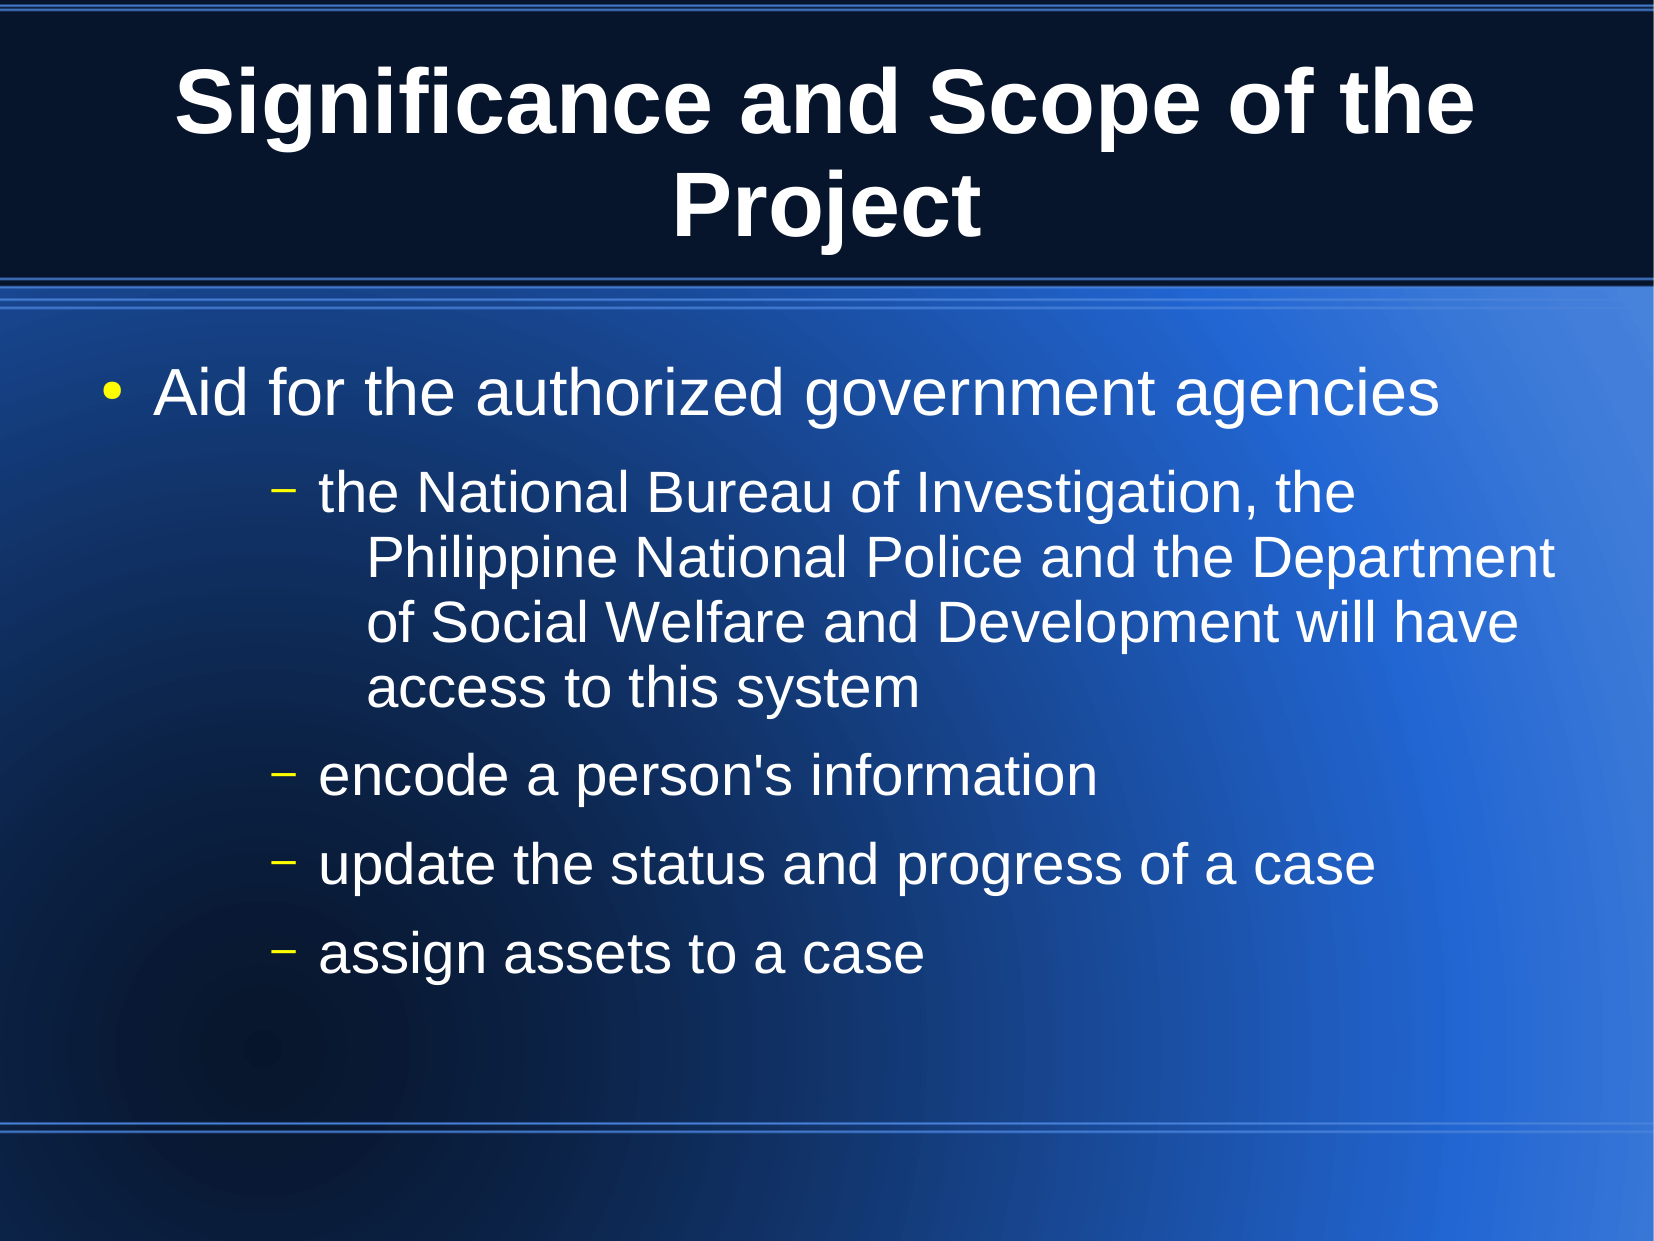

# Significance and Scope of the Project
Aid for the authorized government agencies
the National Bureau of Investigation, the Philippine National Police and the Department of Social Welfare and Development will have access to this system
encode a person's information
update the status and progress of a case
assign assets to a case